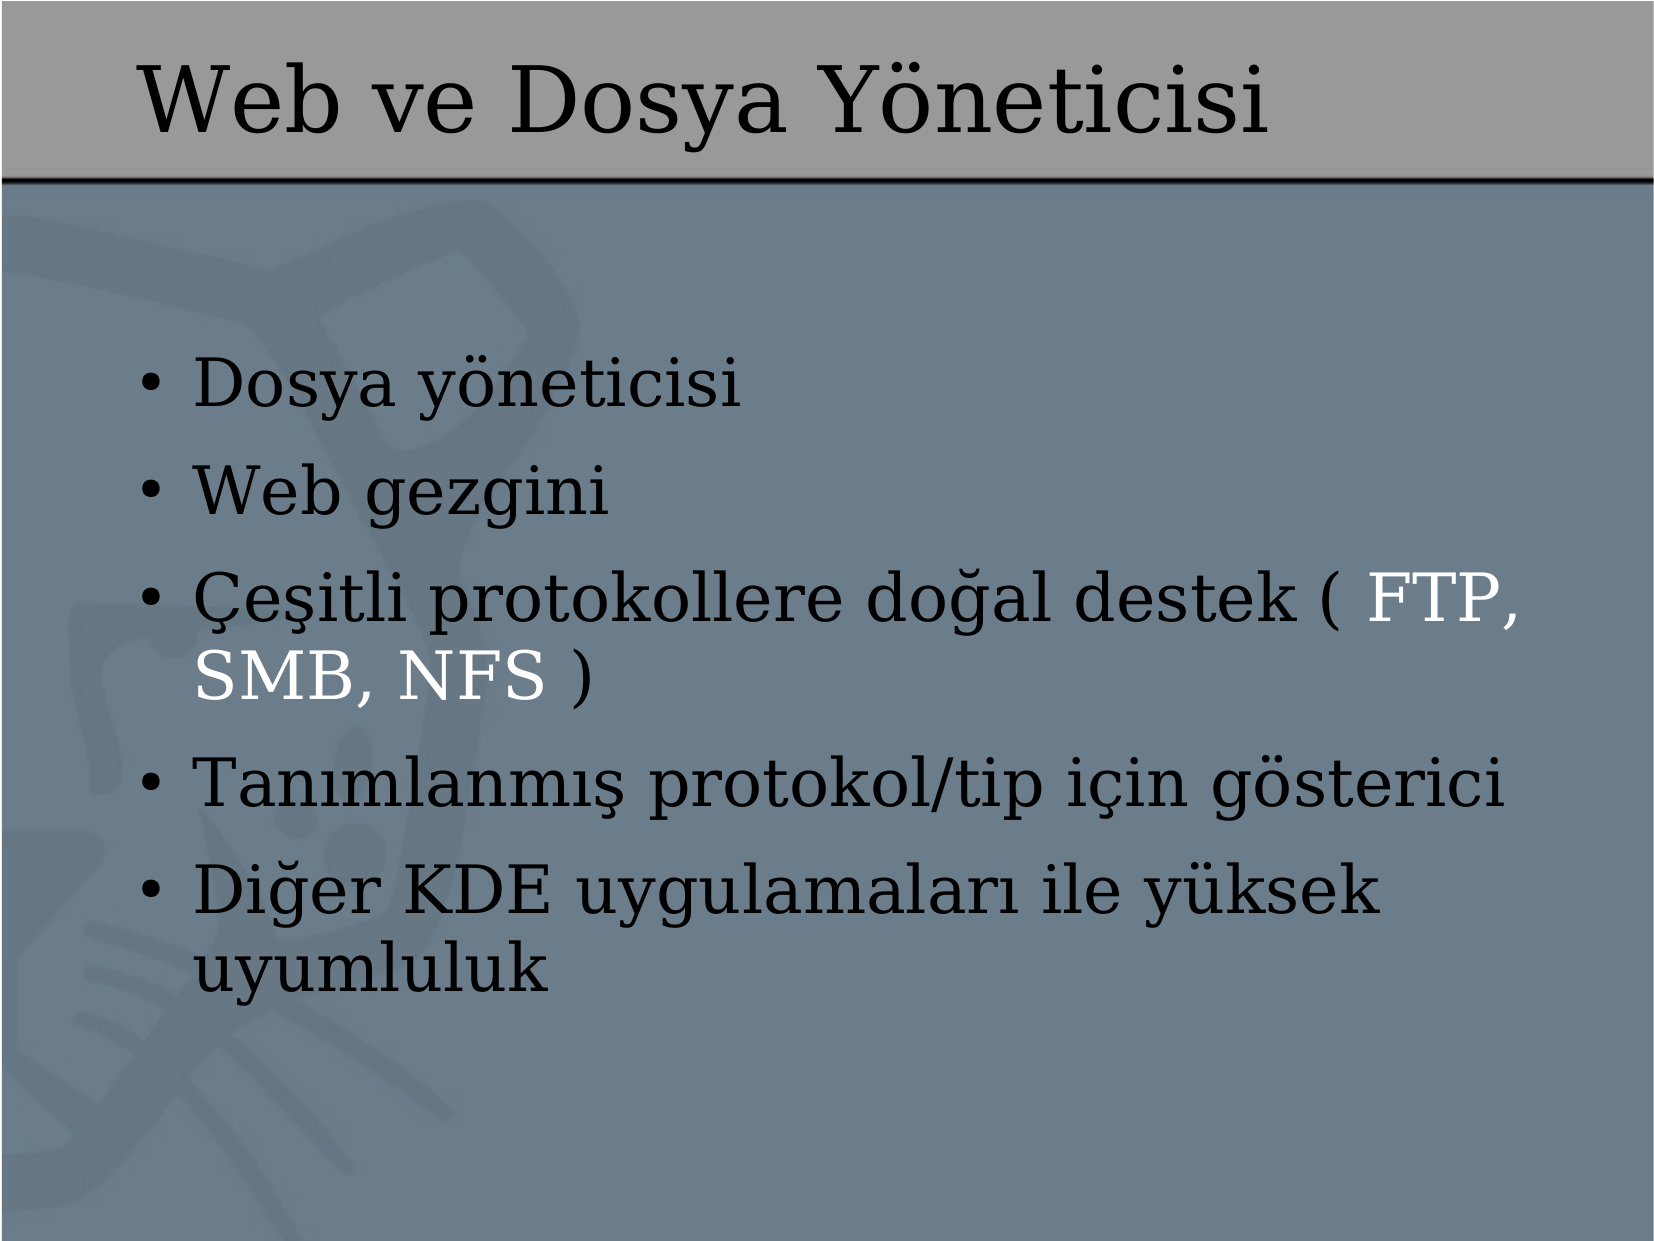

# Web ve Dosya Yöneticisi
Dosya yöneticisi
Web gezgini
Çeşitli protokollere doğal destek ( FTP, SMB, NFS )
Tanımlanmış protokol/tip için gösterici
Diğer KDE uygulamaları ile yüksek uyumluluk